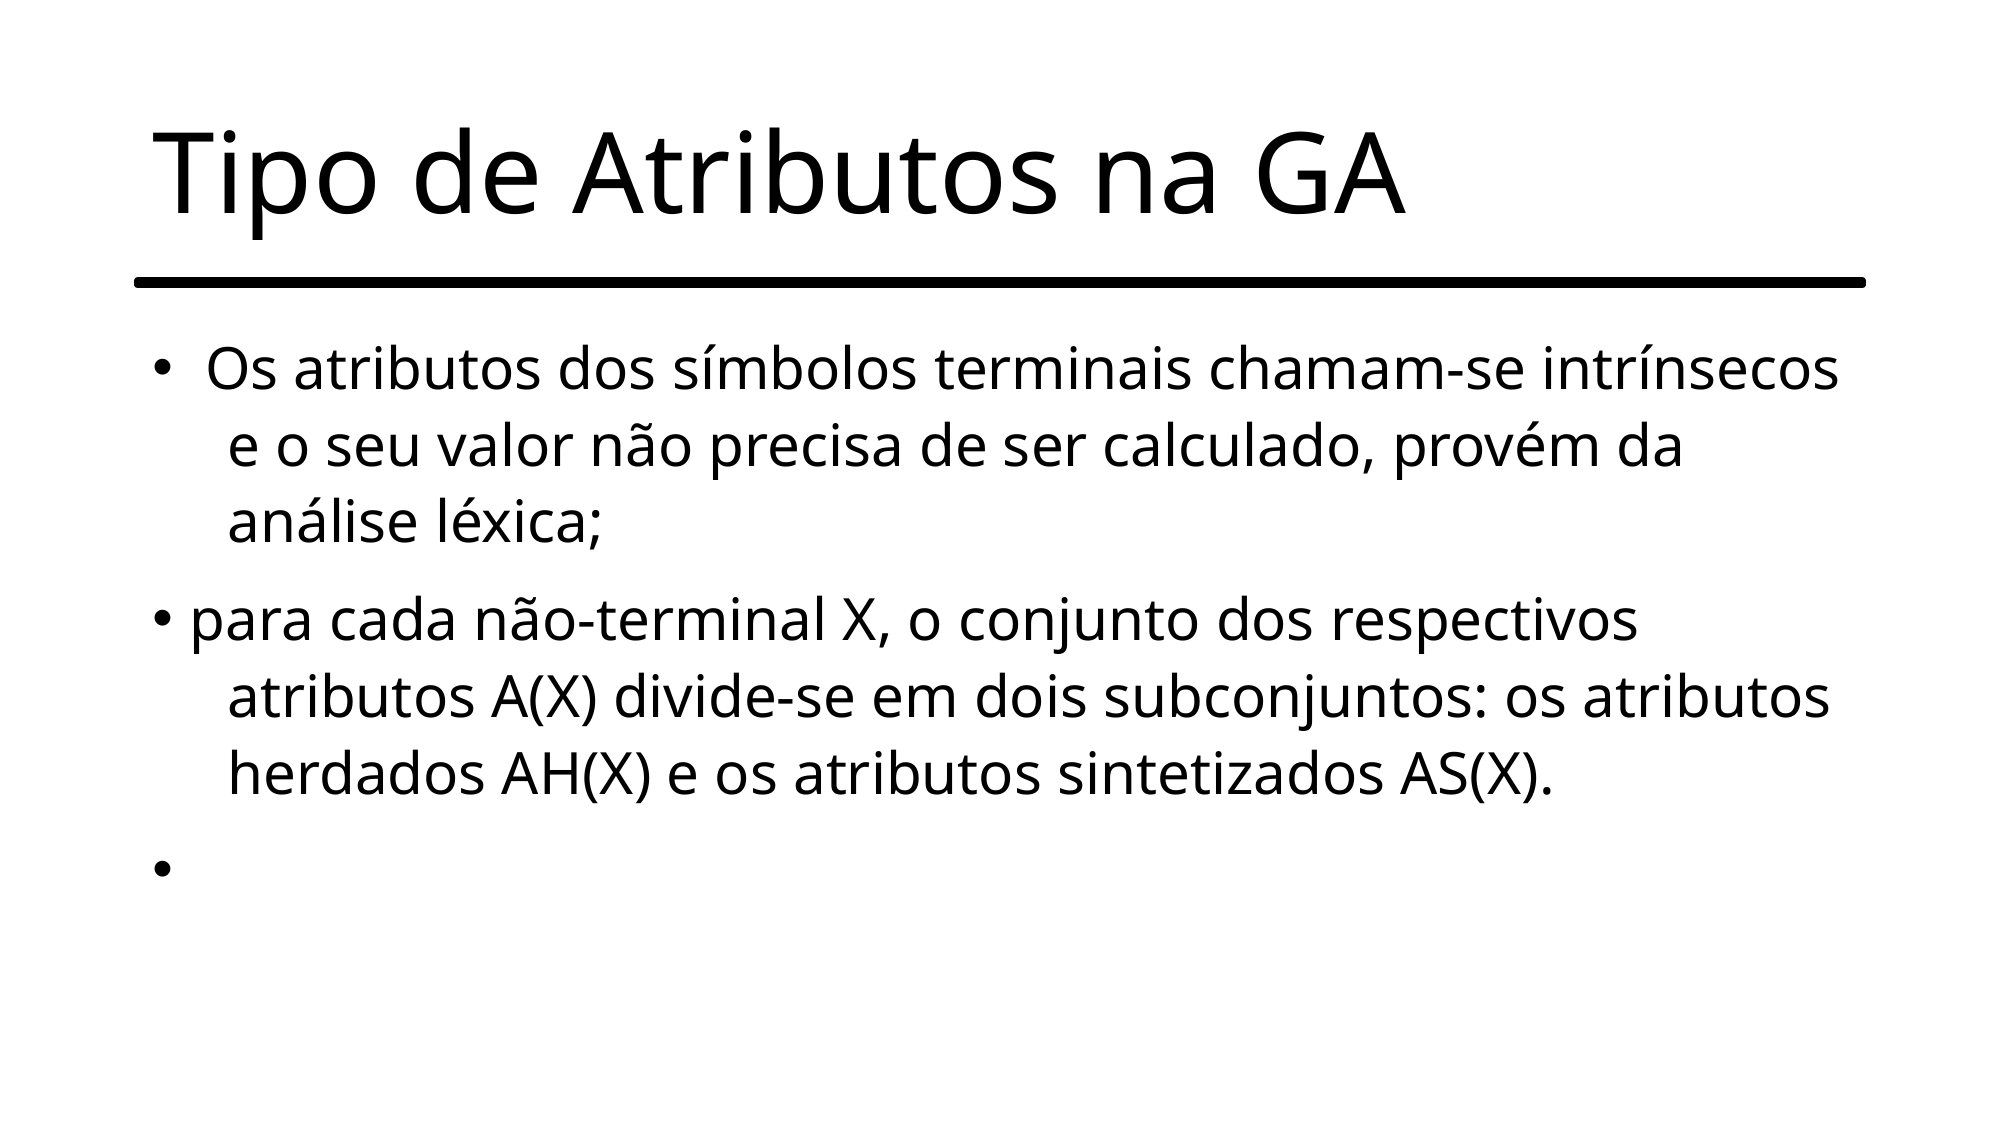

# Tipo de Atributos na GA
 Os atributos dos símbolos terminais chamam-se intrínsecos e o seu valor não precisa de ser calculado, provém da análise léxica;
para cada não-terminal X, o conjunto dos respectivos atributos A(X) divide-se em dois subconjuntos: os atributos herdados AH(X) e os atributos sintetizados AS(X).